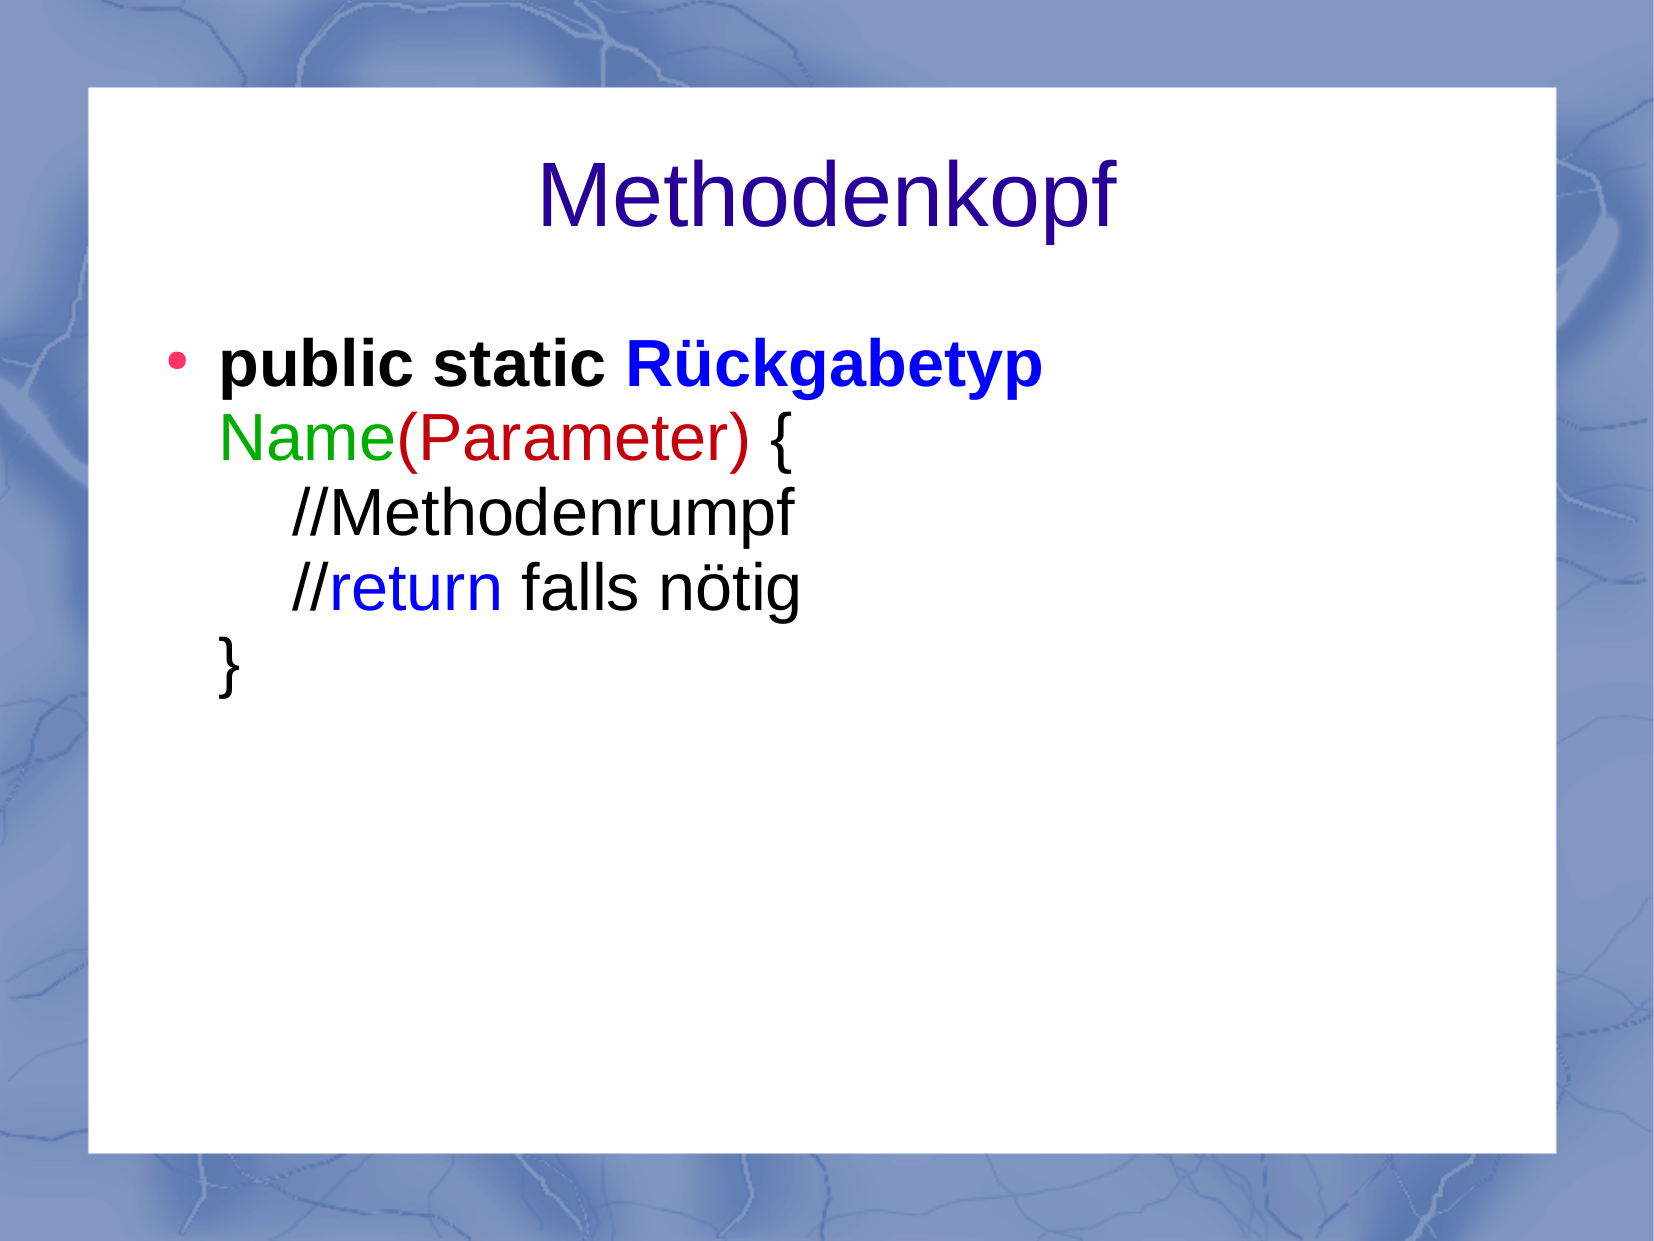

# Methodenkopf
public static Rückgabetyp Name(Parameter) {
	//Methodenrumpf
	//return falls nötig
}